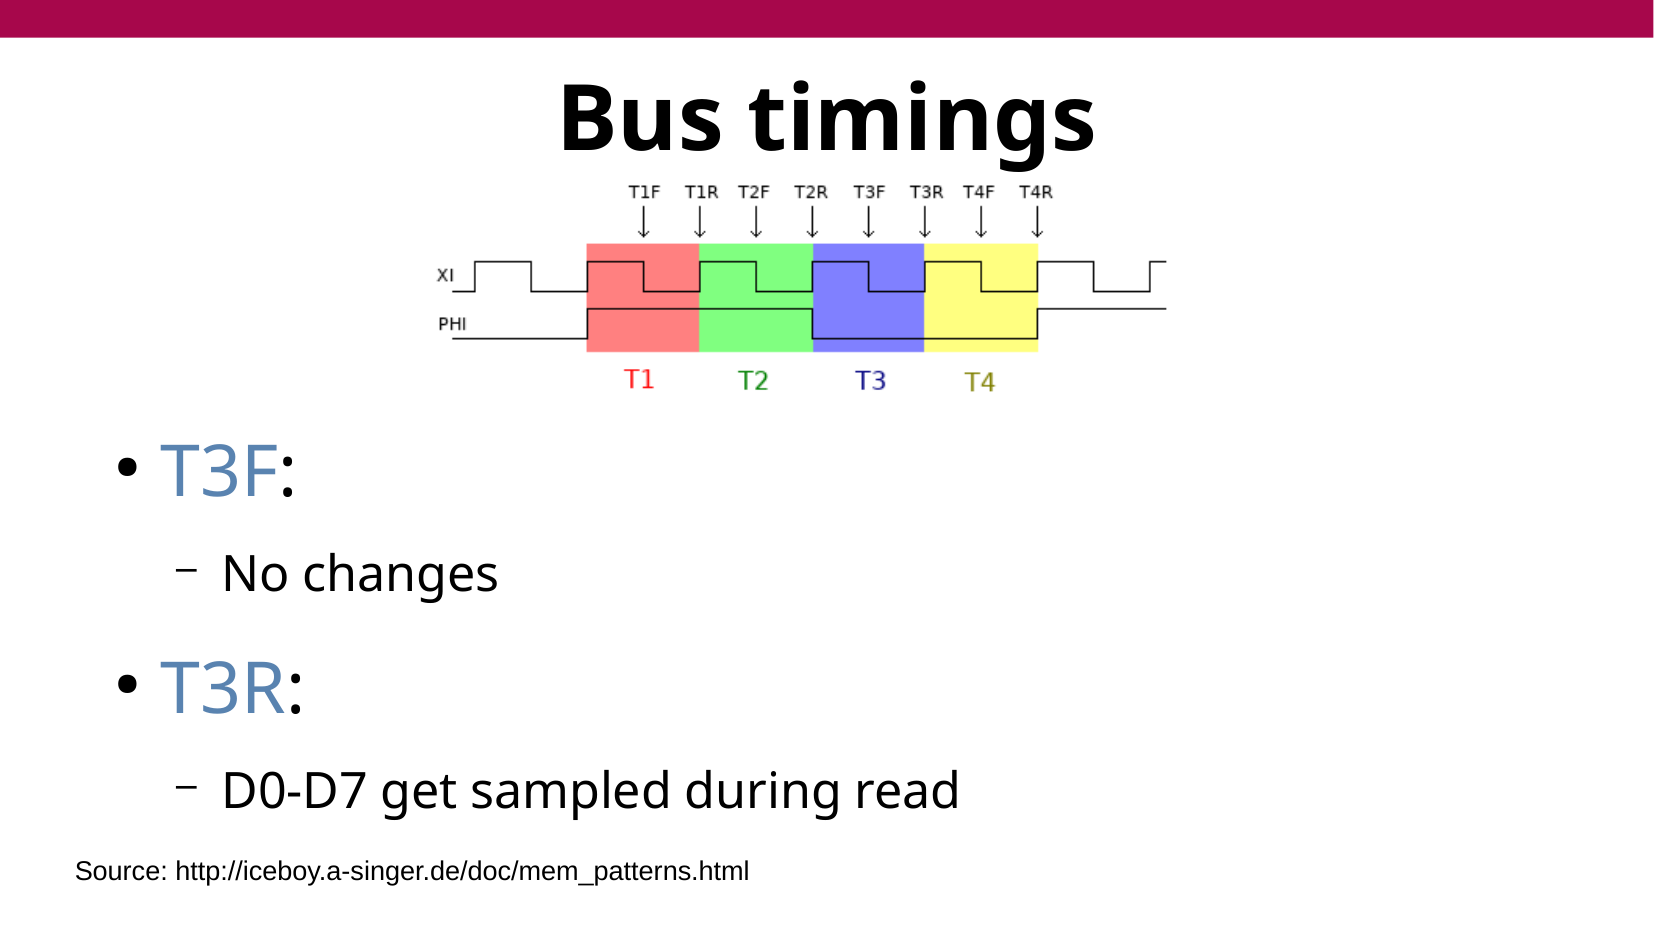

# Bus timings
T3F:
No changes
T3R:
D0-D7 get sampled during read
Source: http://iceboy.a-singer.de/doc/mem_patterns.html